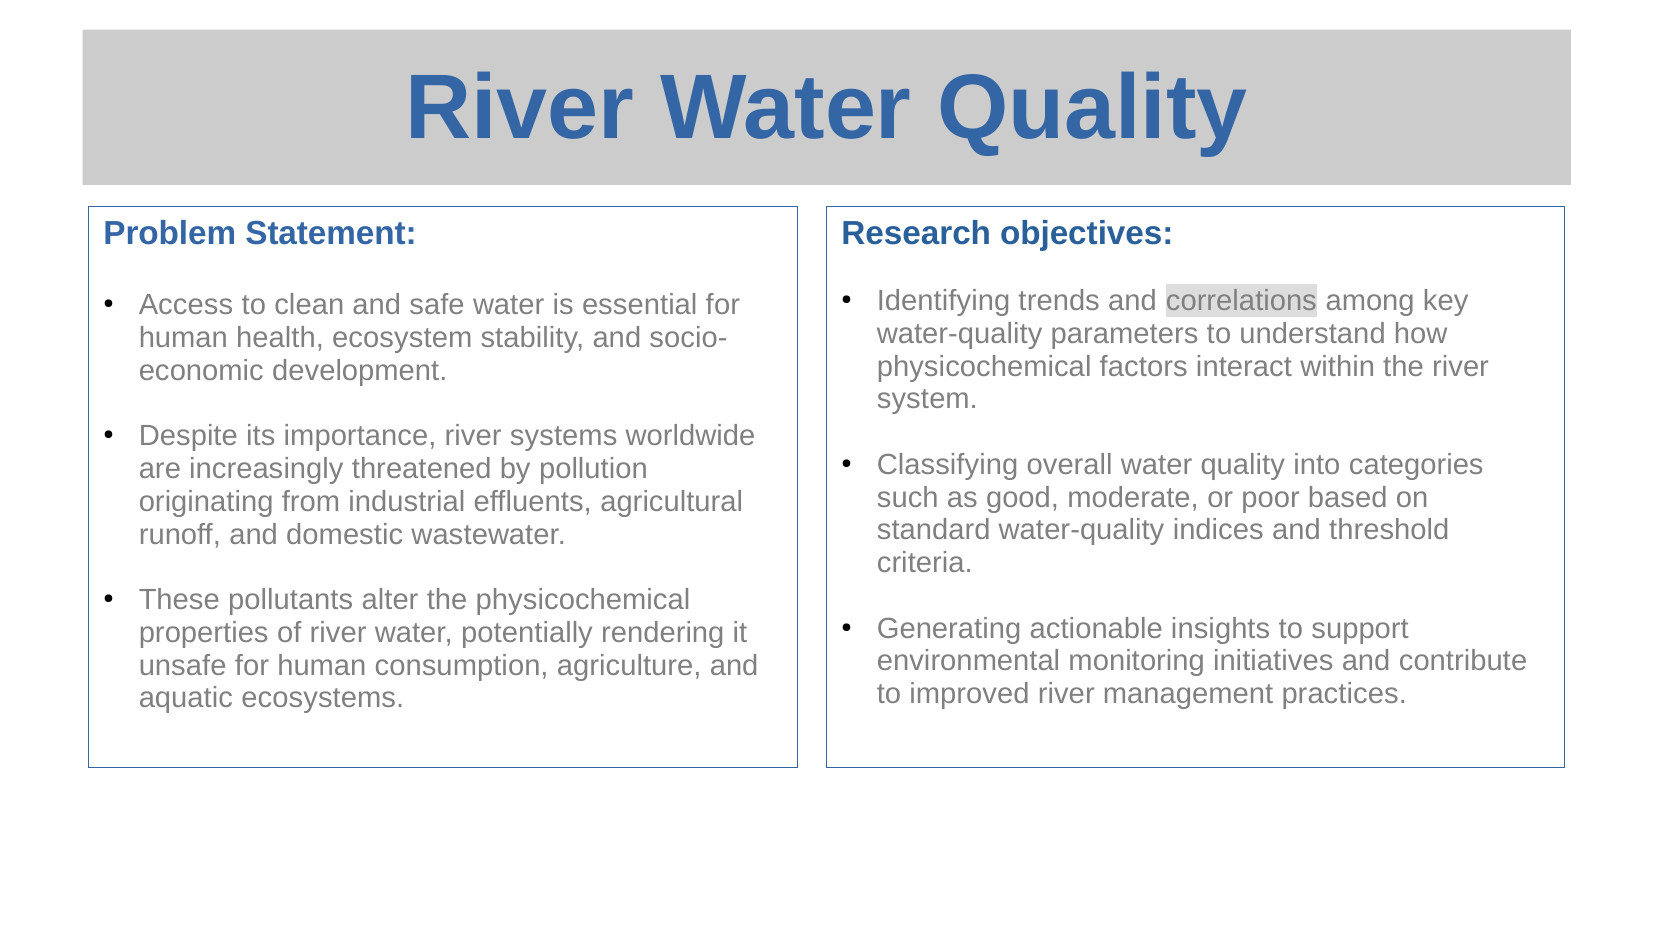

# River Water Quality
Problem Statement:
Access to clean and safe water is essential for human health, ecosystem stability, and socio-economic development.
Despite its importance, river systems worldwide are increasingly threatened by pollution originating from industrial effluents, agricultural runoff, and domestic wastewater.
These pollutants alter the physicochemical properties of river water, potentially rendering it unsafe for human consumption, agriculture, and aquatic ecosystems.
Research objectives:
Identifying trends and correlations among key water-quality parameters to understand how physicochemical factors interact within the river system.
Classifying overall water quality into categories such as good, moderate, or poor based on standard water-quality indices and threshold criteria.
Generating actionable insights to support environmental monitoring initiatives and contribute to improved river management practices.